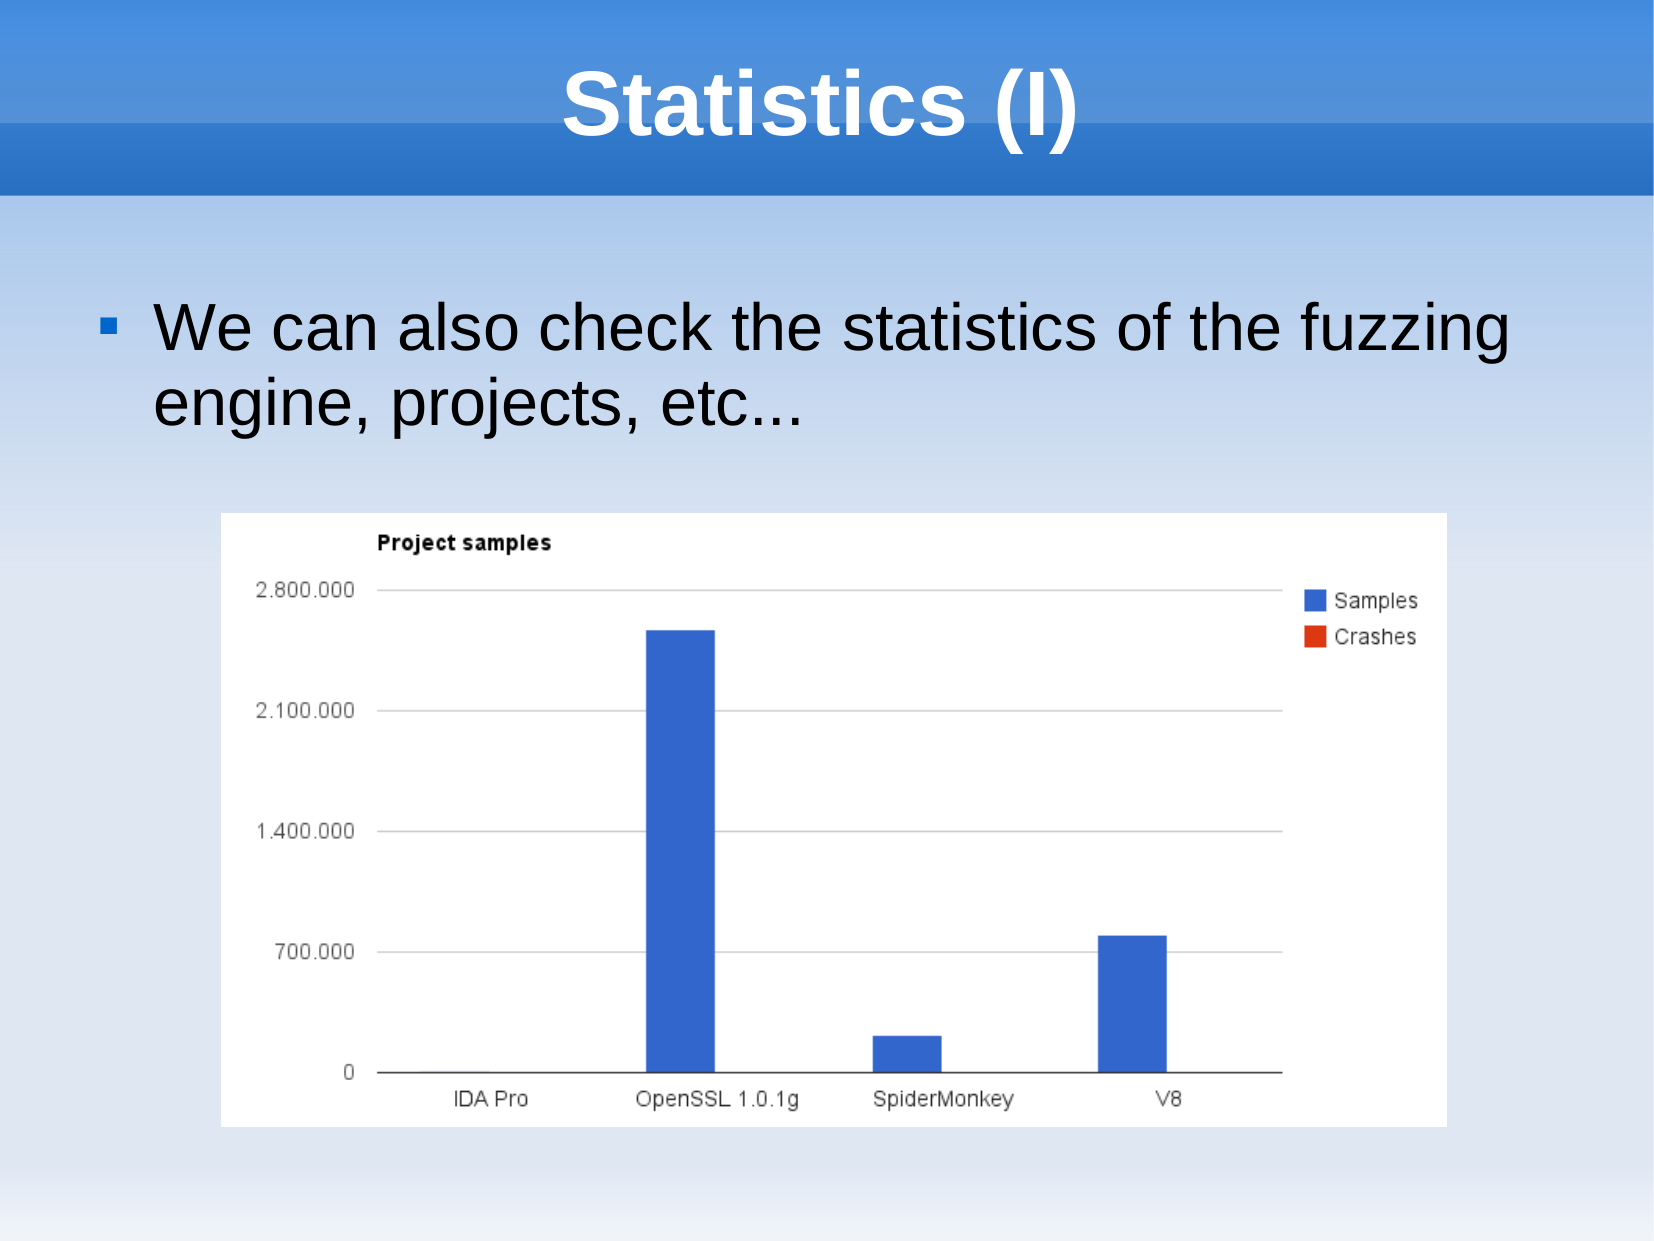

# Statistics (I)
We can also check the statistics of the fuzzing engine, projects, etc...